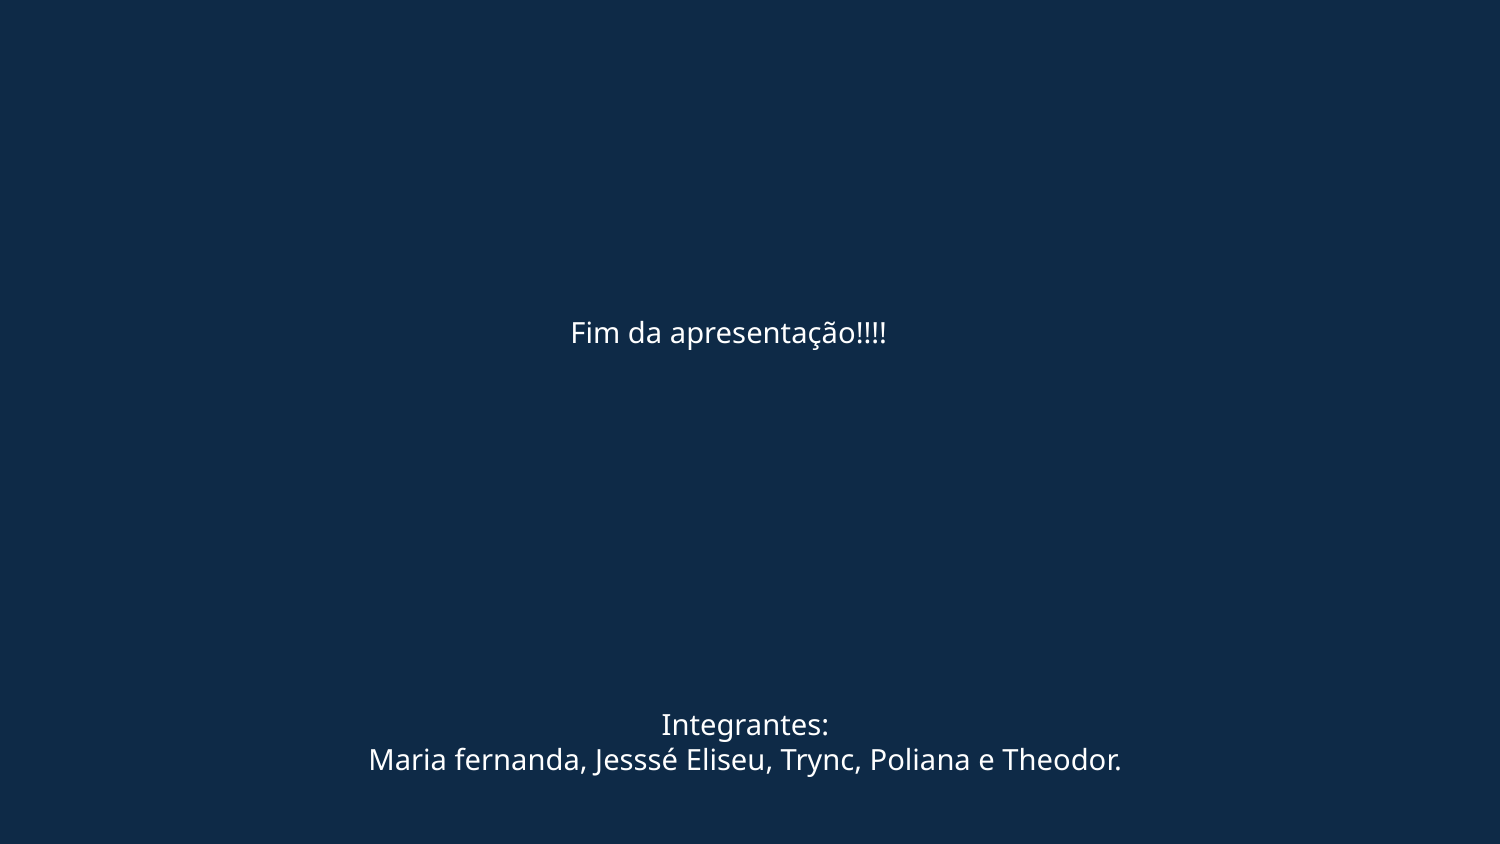

Fim da apresentação!!!!
Integrantes:
Maria fernanda, Jesssé Eliseu, Trync, Poliana e Theodor.